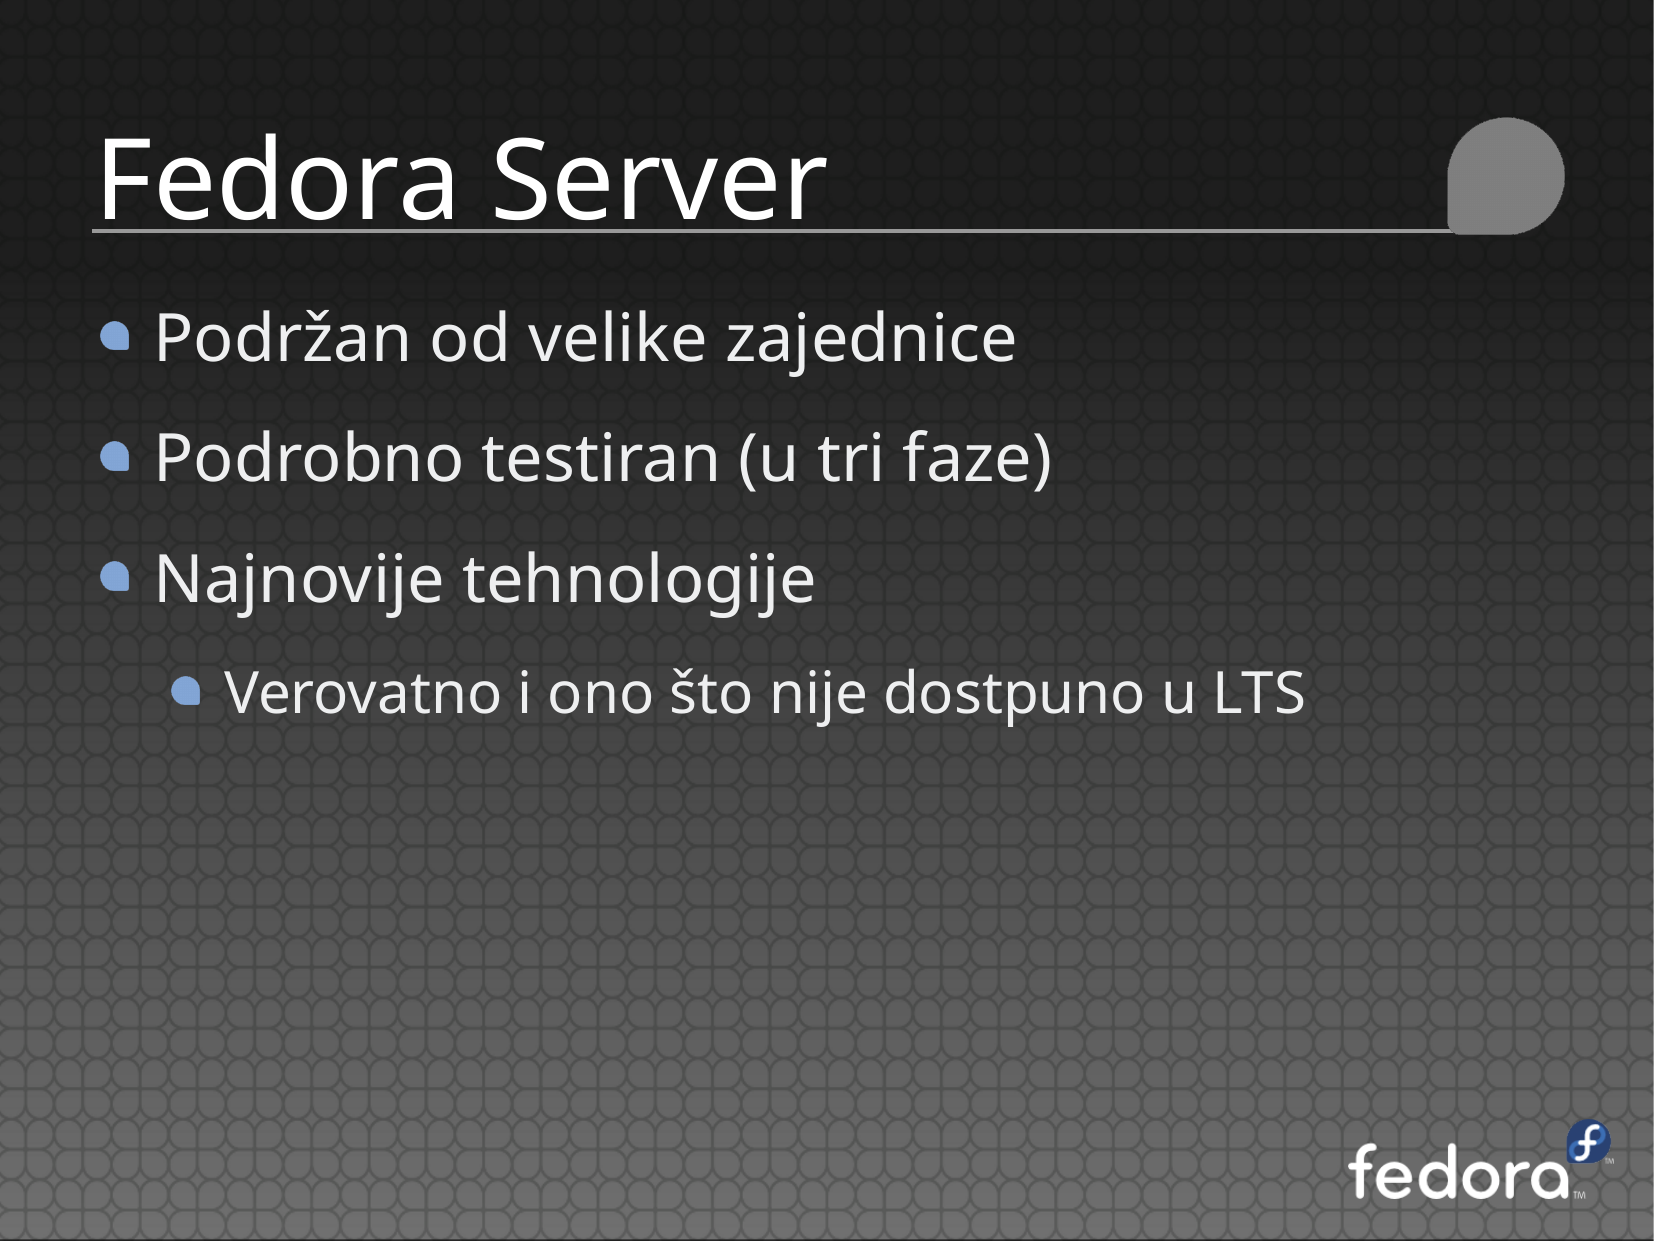

Fedora Server
# Podržan od velike zajednice
Podrobno testiran (u tri faze)
Najnovije tehnologije
Verovatno i ono što nije dostpuno u LTS